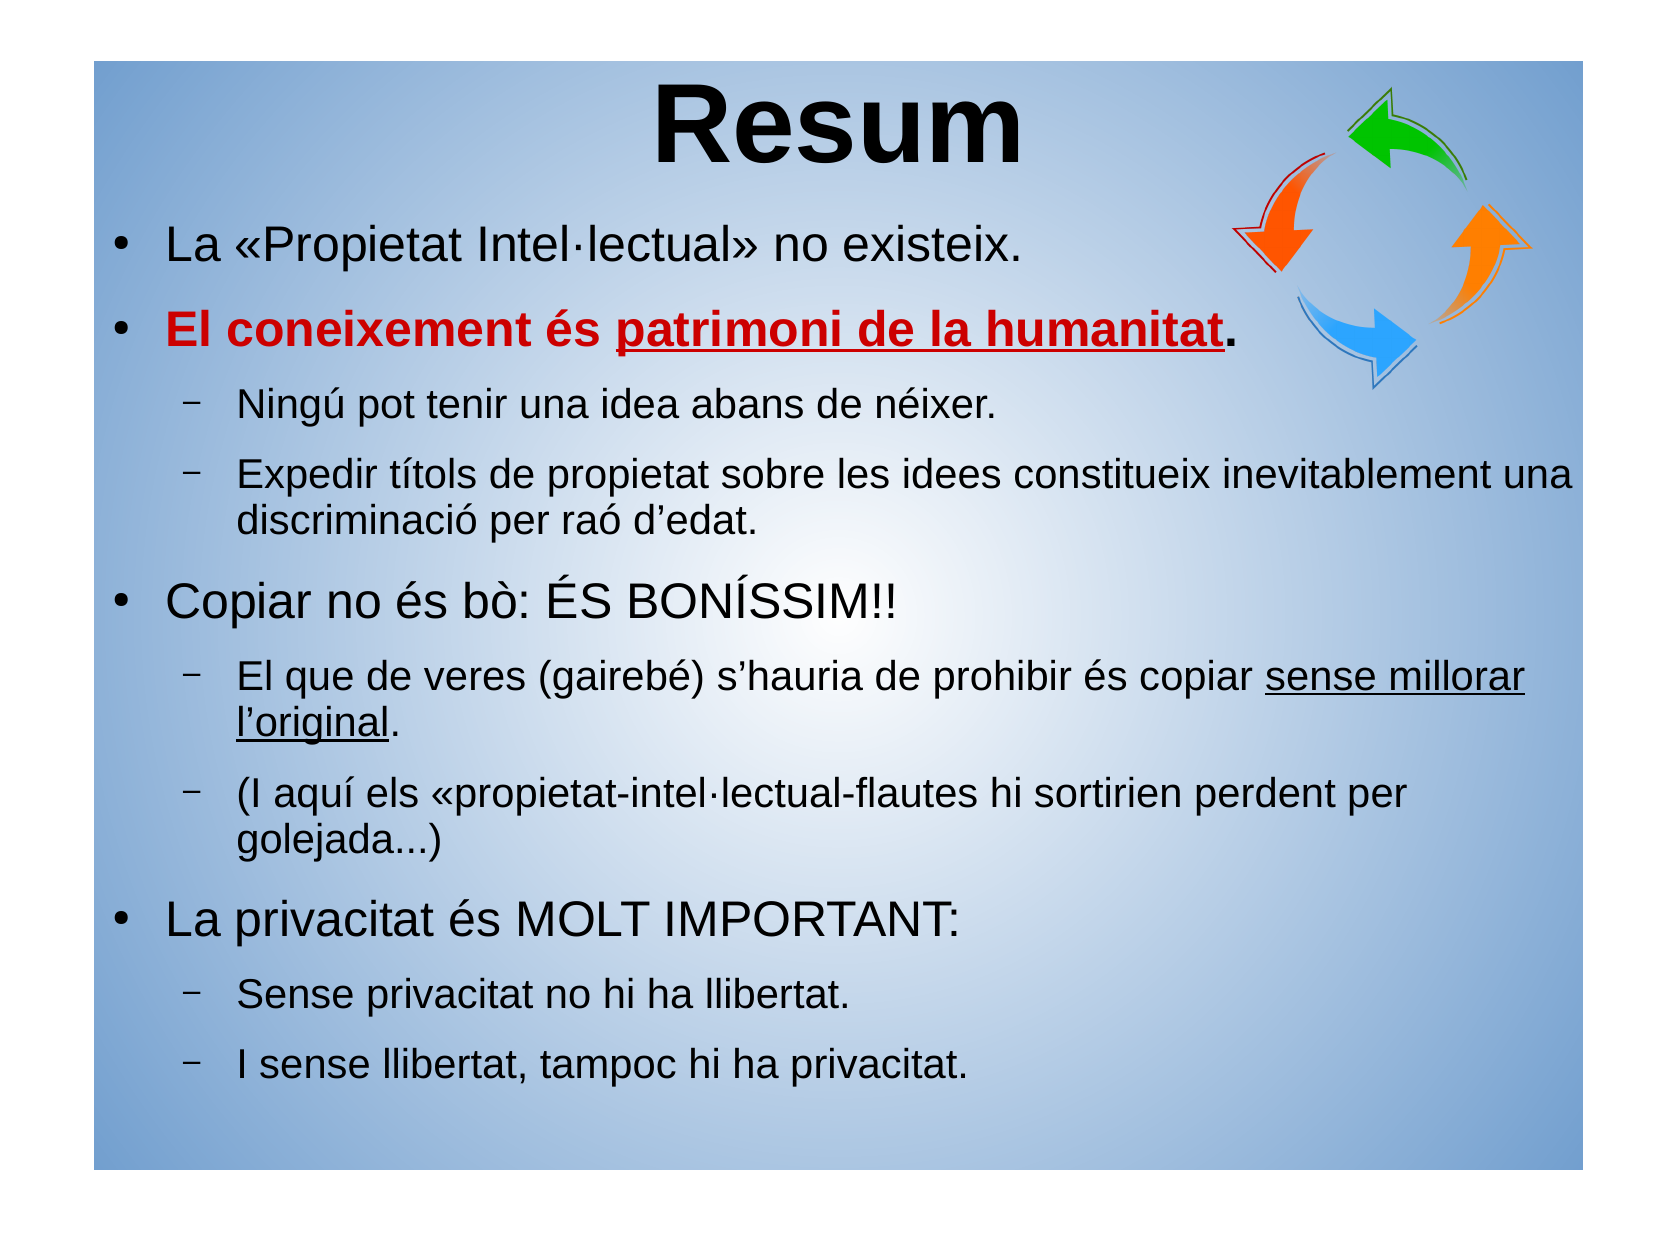

# Resum
La «Propietat Intel·lectual» no existeix.
El coneixement és patrimoni de la humanitat.
Ningú pot tenir una idea abans de néixer.
Expedir títols de propietat sobre les idees constitueix inevitablement una discriminació per raó d’edat.
Copiar no és bò: ÉS BONÍSSIM!!
El que de veres (gairebé) s’hauria de prohibir és copiar sense millorar l’original.
(I aquí els «propietat-intel·lectual-flautes hi sortirien perdent per golejada...)
La privacitat és MOLT IMPORTANT:
Sense privacitat no hi ha llibertat.
I sense llibertat, tampoc hi ha privacitat.